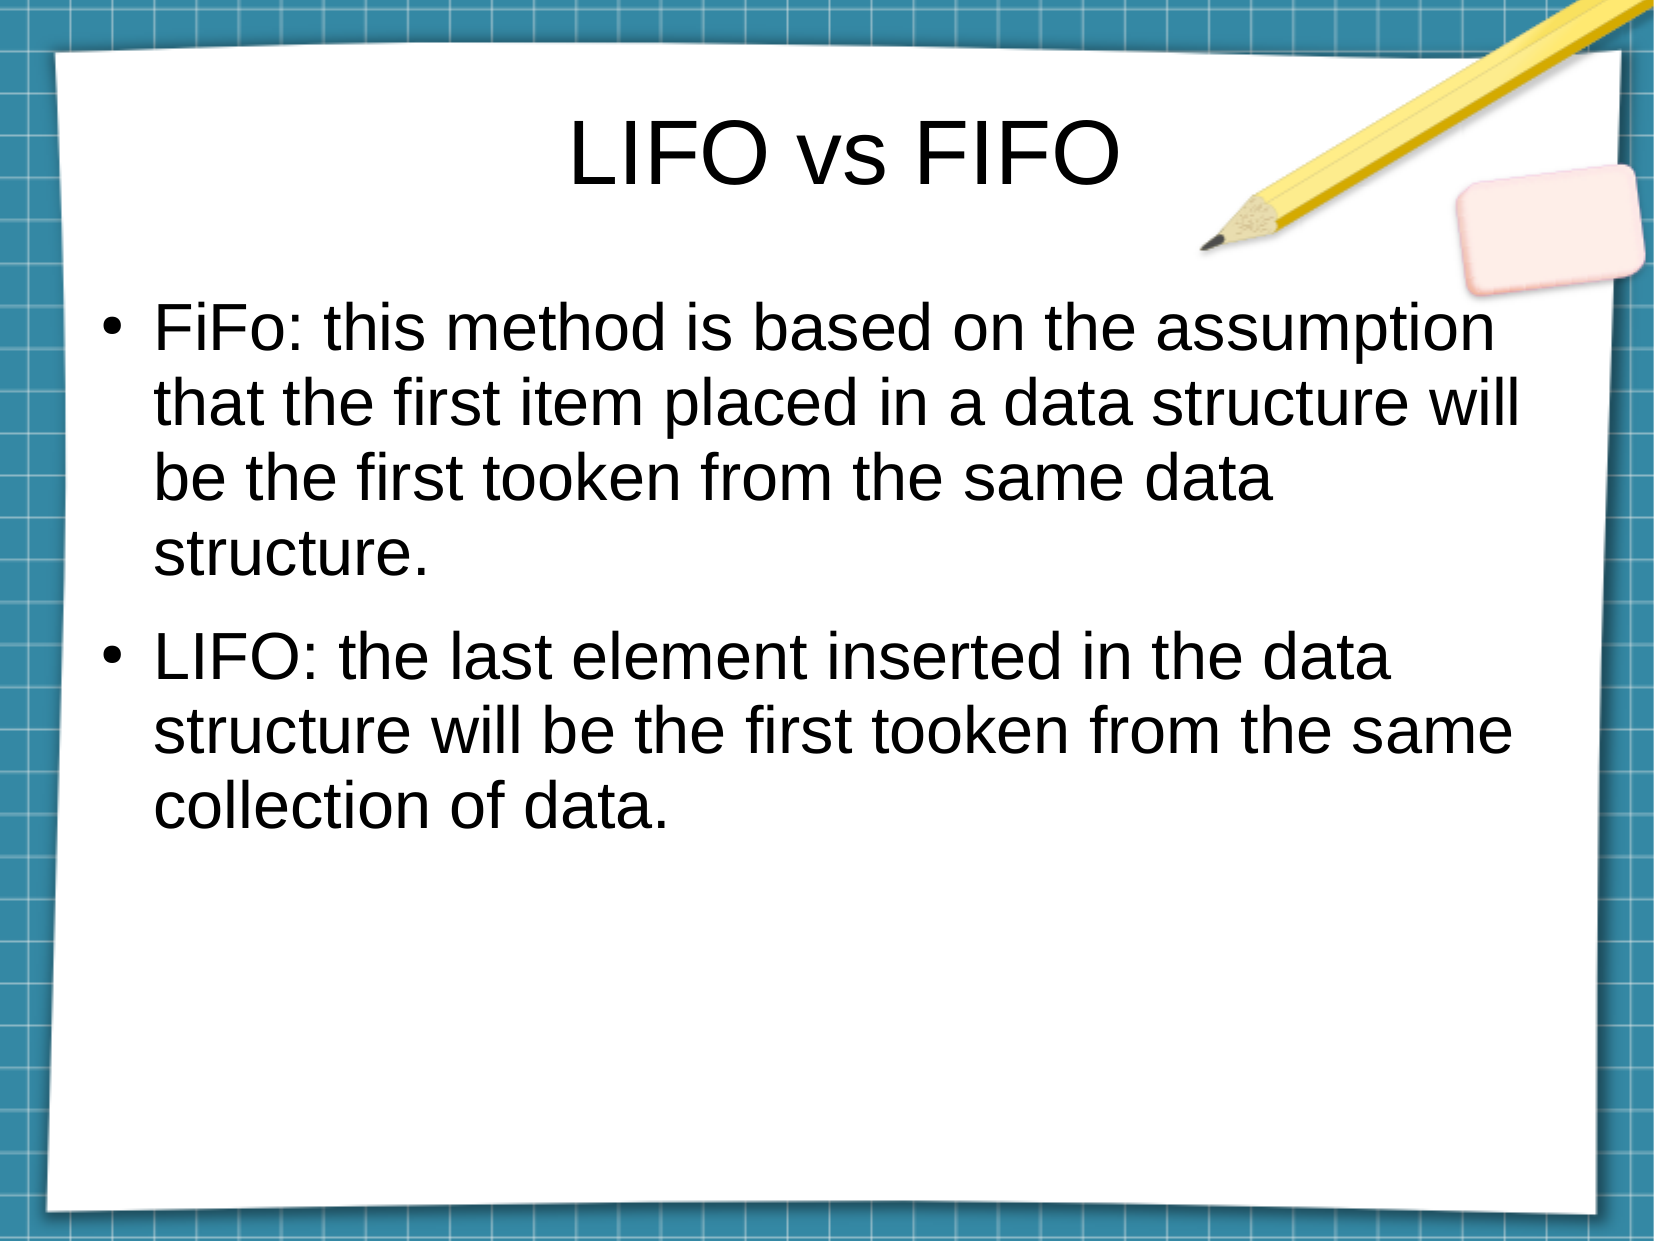

# LIFO vs FIFO
FiFo: this method is based on the assumption that the first item placed in a data structure will be the first tooken from the same data structure.
LIFO: the last element inserted in the data structure will be the first tooken from the same collection of data.